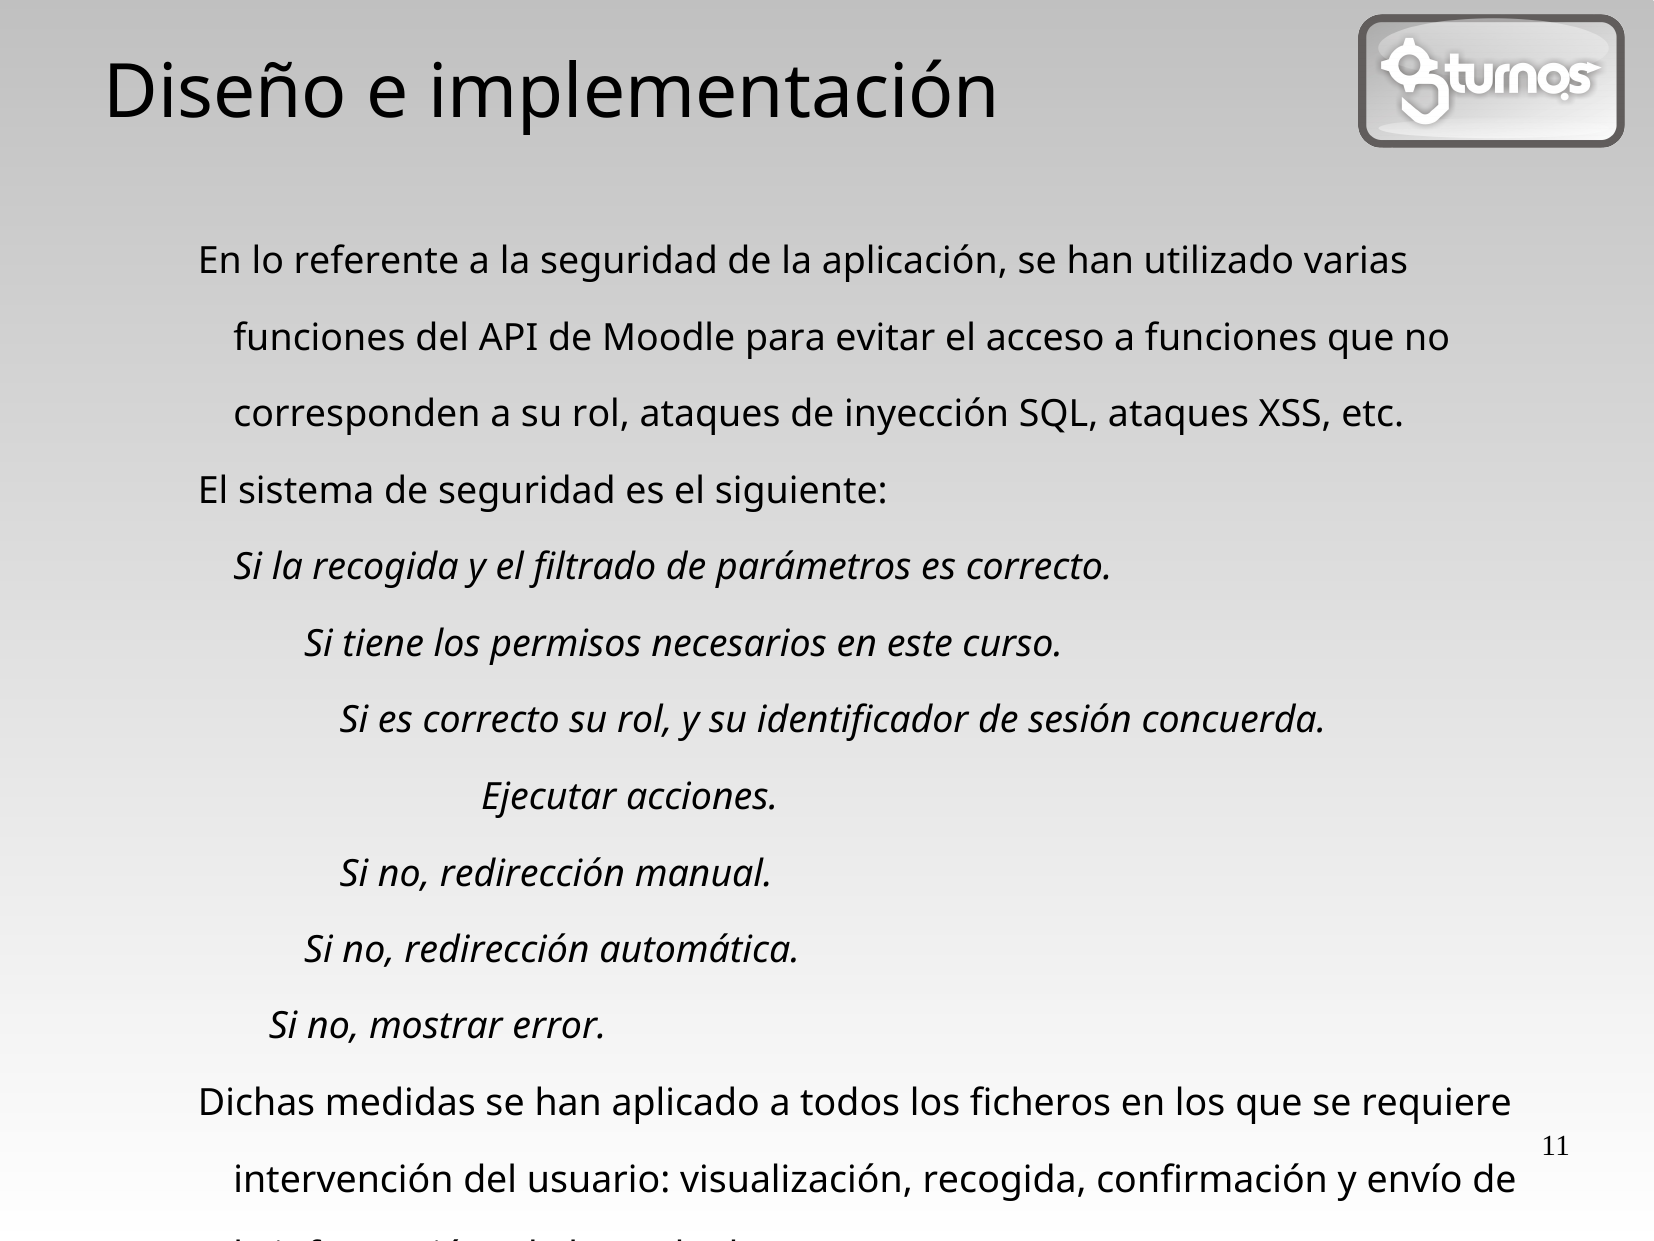

Diseño e implementación
En lo referente a la seguridad de la aplicación, se han utilizado varias funciones del API de Moodle para evitar el acceso a funciones que no corresponden a su rol, ataques de inyección SQL, ataques XSS, etc.
El sistema de seguridad es el siguiente:
Si la recogida y el filtrado de parámetros es correcto.
Si tiene los permisos necesarios en este curso.
Si es correcto su rol, y su identificador de sesión concuerda.
Ejecutar acciones.
Si no, redirección manual.
Si no, redirección automática.
Si no, mostrar error.
Dichas medidas se han aplicado a todos los ficheros en los que se requiere intervención del usuario: visualización, recogida, confirmación y envío de la información a la base de datos.
11